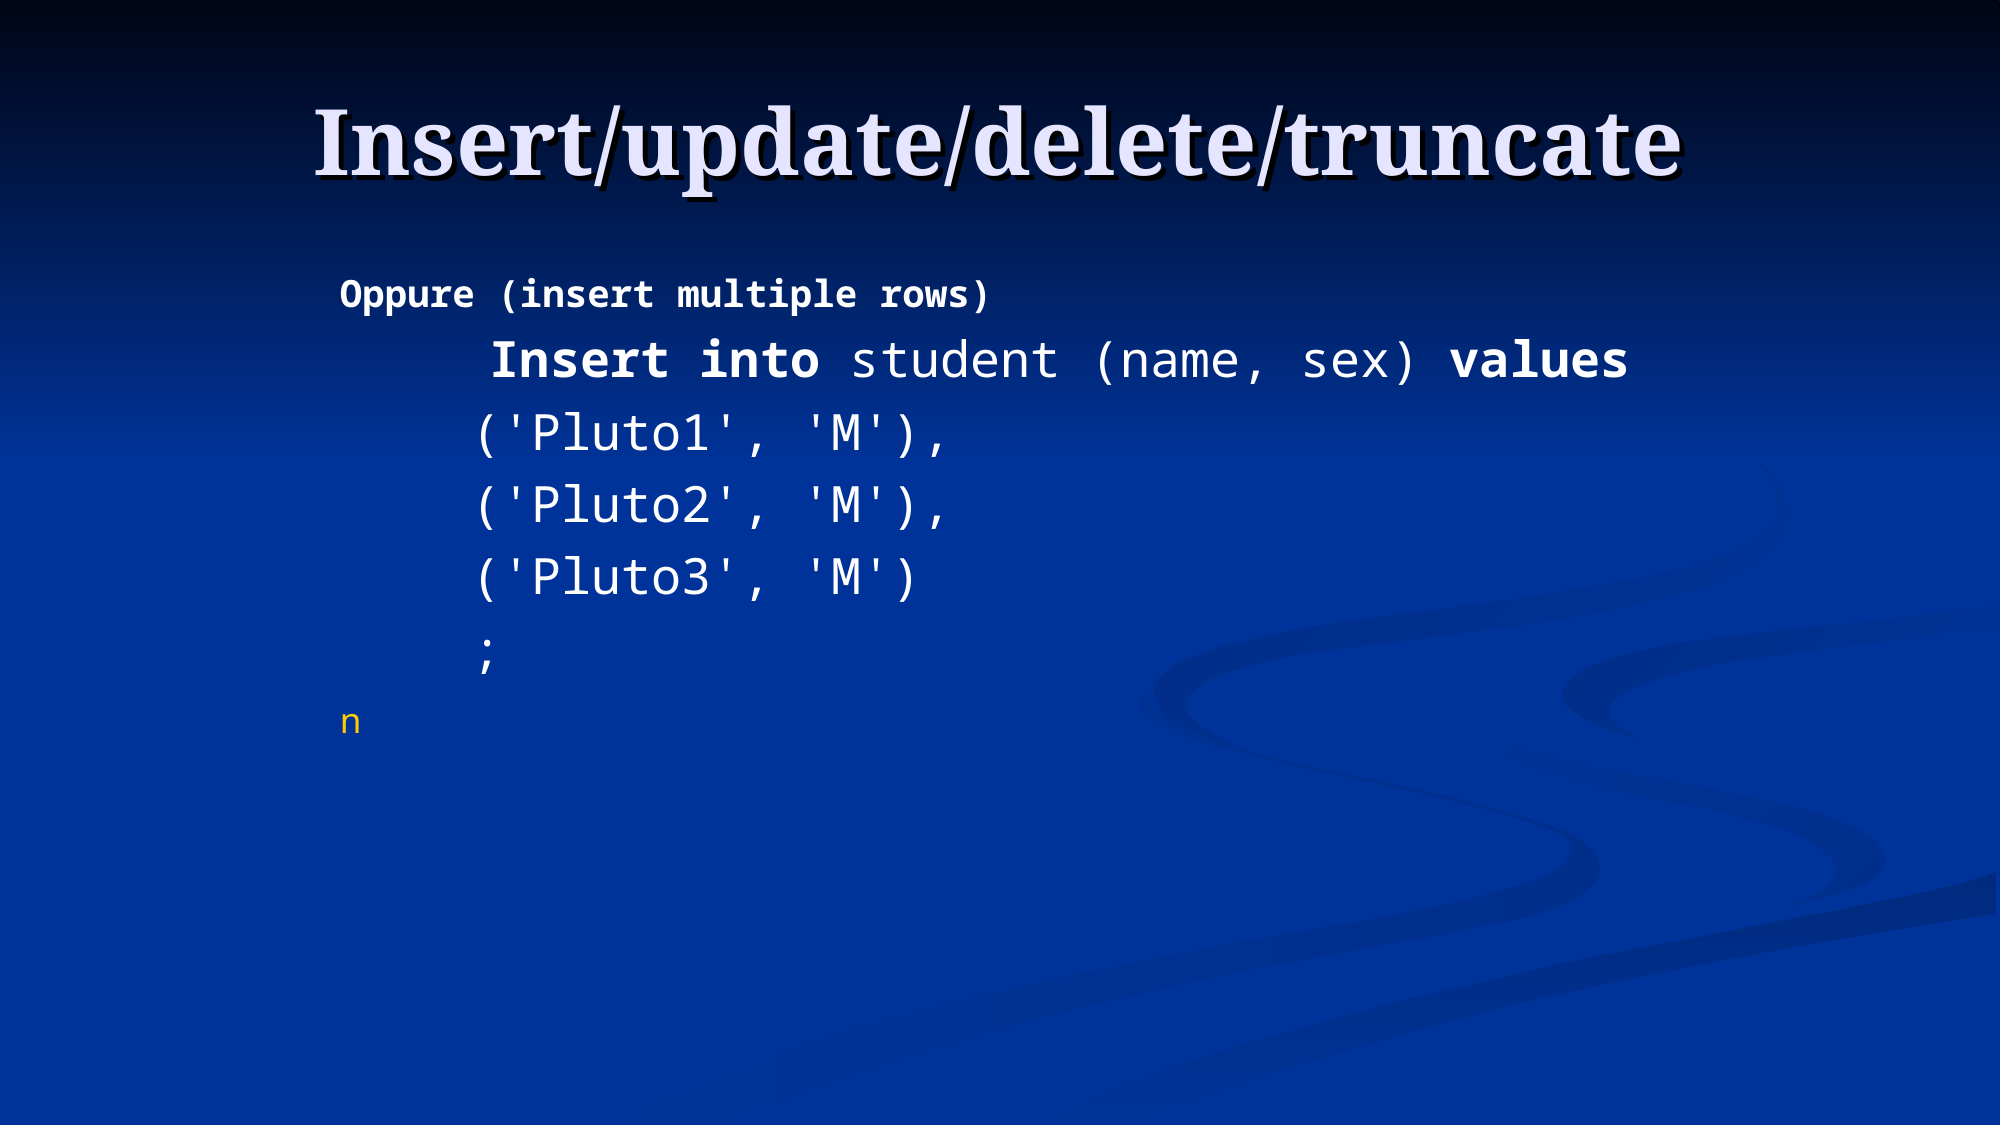

# Insert/update/delete/truncate
Oppure (insert multiple rows)
Insert into student (name, sex) values
('Pluto1', 'M'),
('Pluto2', 'M'),
('Pluto3', 'M')
;